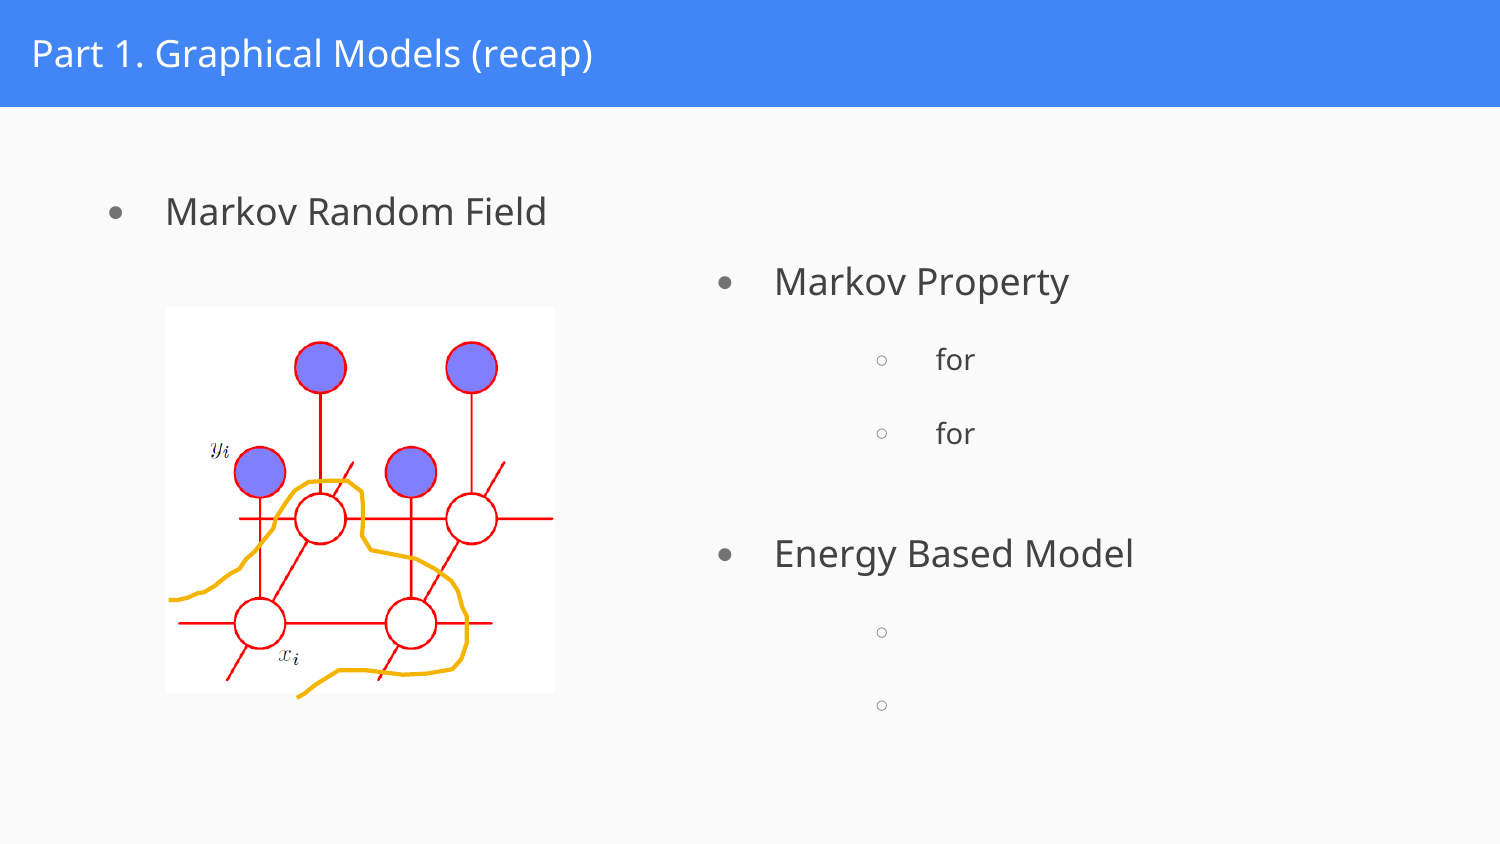

# Part 1. Graphical Models (recap)
Markov Random Field
Markov Property
 for
 for
Energy Based Model